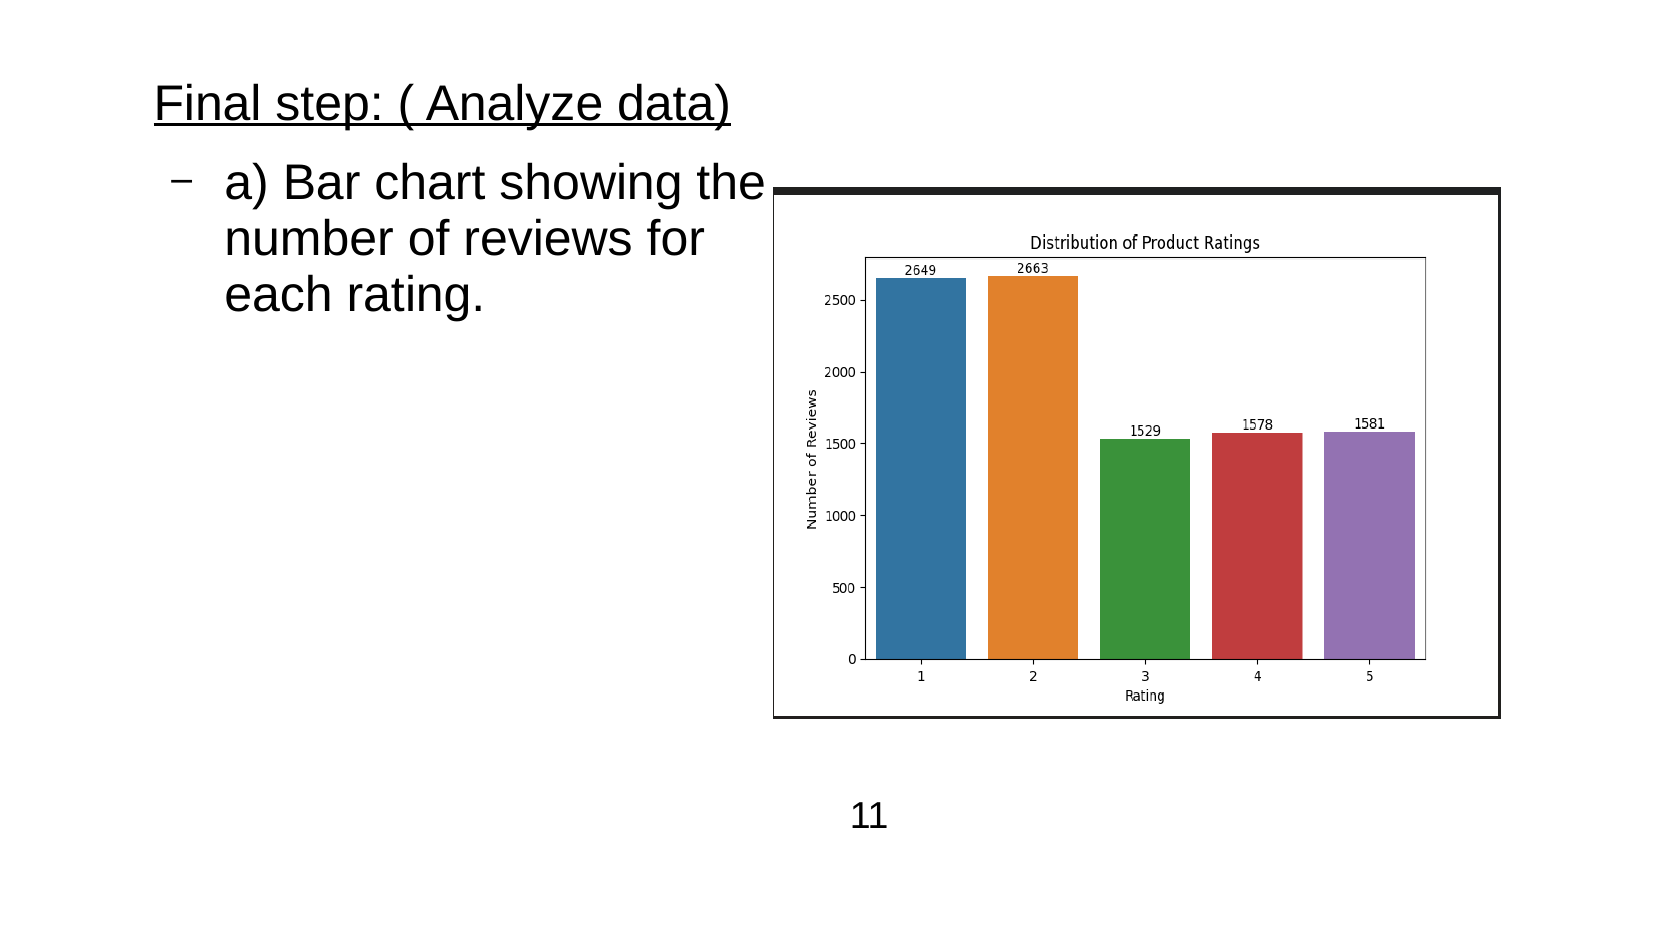

# Final step: ( Analyze data)
a) Bar chart showing the number of reviews for each rating.